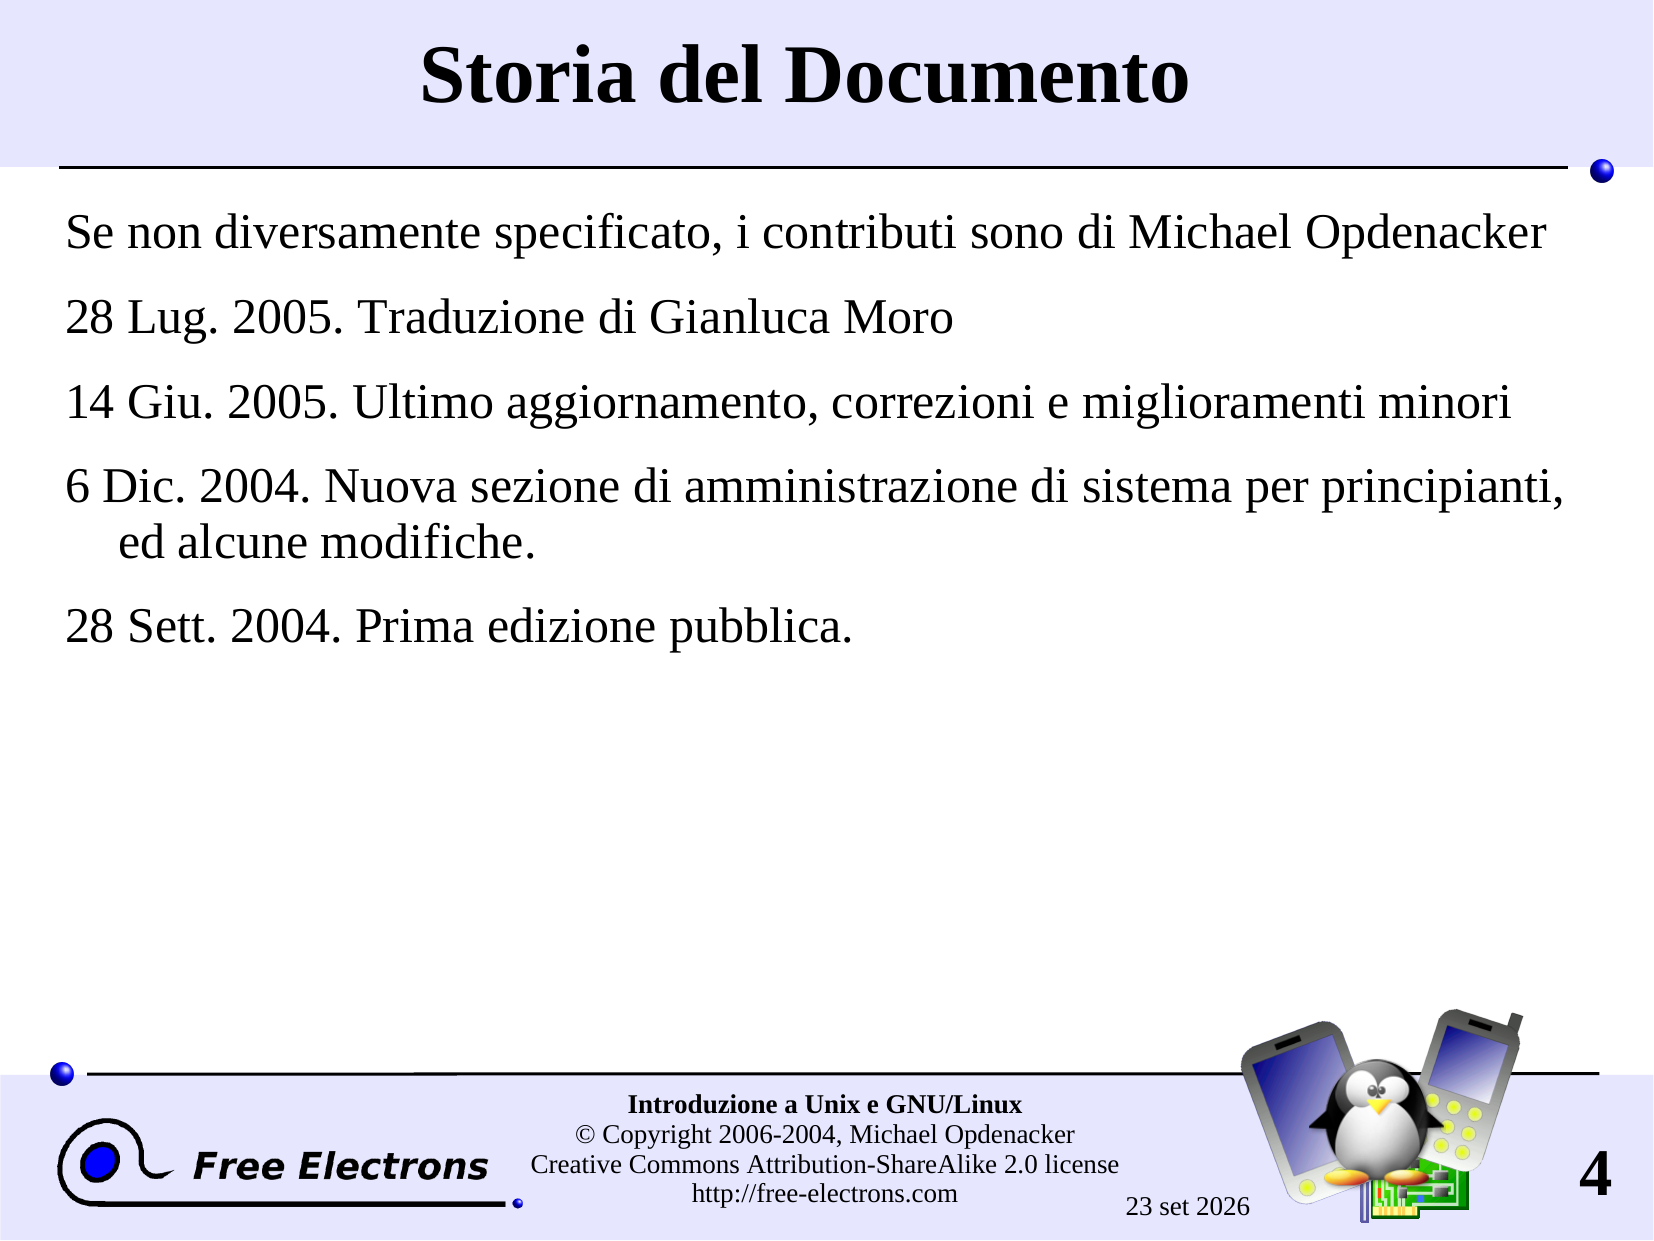

# Storia del Documento
Se non diversamente specificato, i contributi sono di Michael Opdenacker
28 Lug. 2005. Traduzione di Gianluca Moro
14 Giu. 2005. Ultimo aggiornamento, correzioni e miglioramenti minori
6 Dic. 2004. Nuova sezione di amministrazione di sistema per principianti, ed alcune modifiche.
28 Sett. 2004. Prima edizione pubblica.